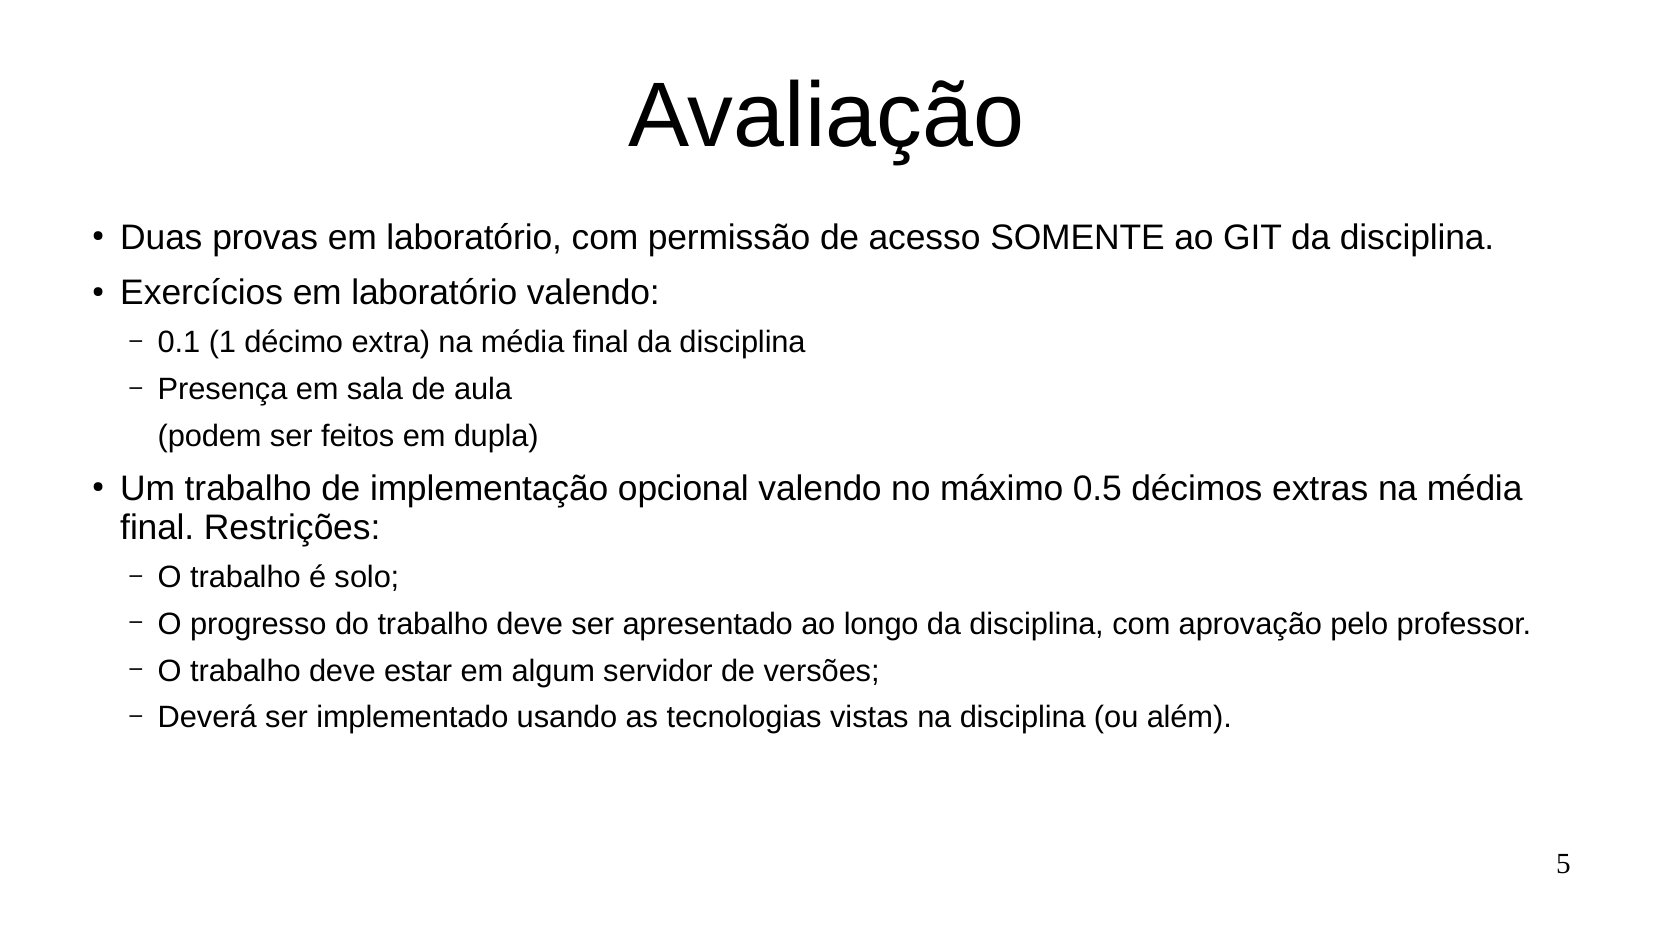

# Avaliação
Duas provas em laboratório, com permissão de acesso SOMENTE ao GIT da disciplina.
Exercícios em laboratório valendo:
0.1 (1 décimo extra) na média final da disciplina
Presença em sala de aula
(podem ser feitos em dupla)
Um trabalho de implementação opcional valendo no máximo 0.5 décimos extras na média final. Restrições:
O trabalho é solo;
O progresso do trabalho deve ser apresentado ao longo da disciplina, com aprovação pelo professor.
O trabalho deve estar em algum servidor de versões;
Deverá ser implementado usando as tecnologias vistas na disciplina (ou além).
5